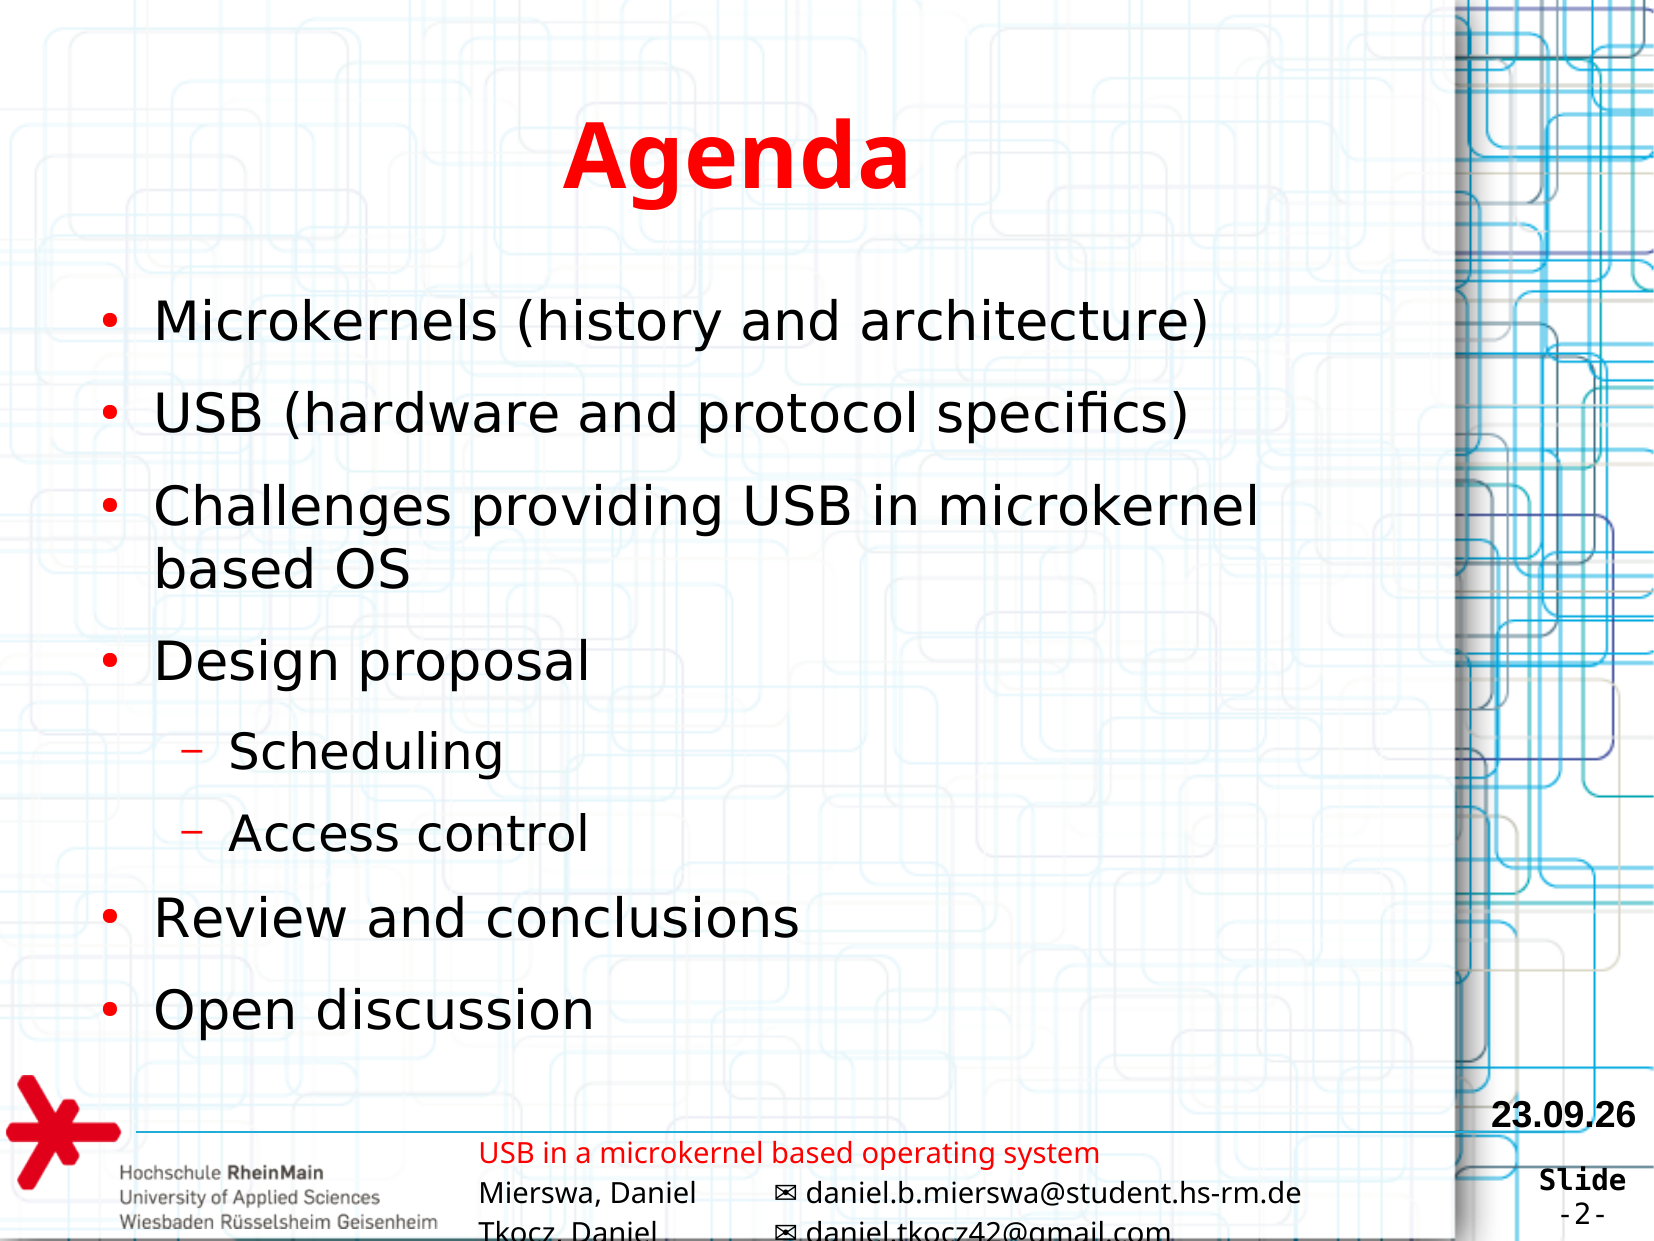

# Agenda
Microkernels (history and architecture)
USB (hardware and protocol specifics)
Challenges providing USB in microkernel based OS
Design proposal
Scheduling
Access control
Review and conclusions
Open discussion
2